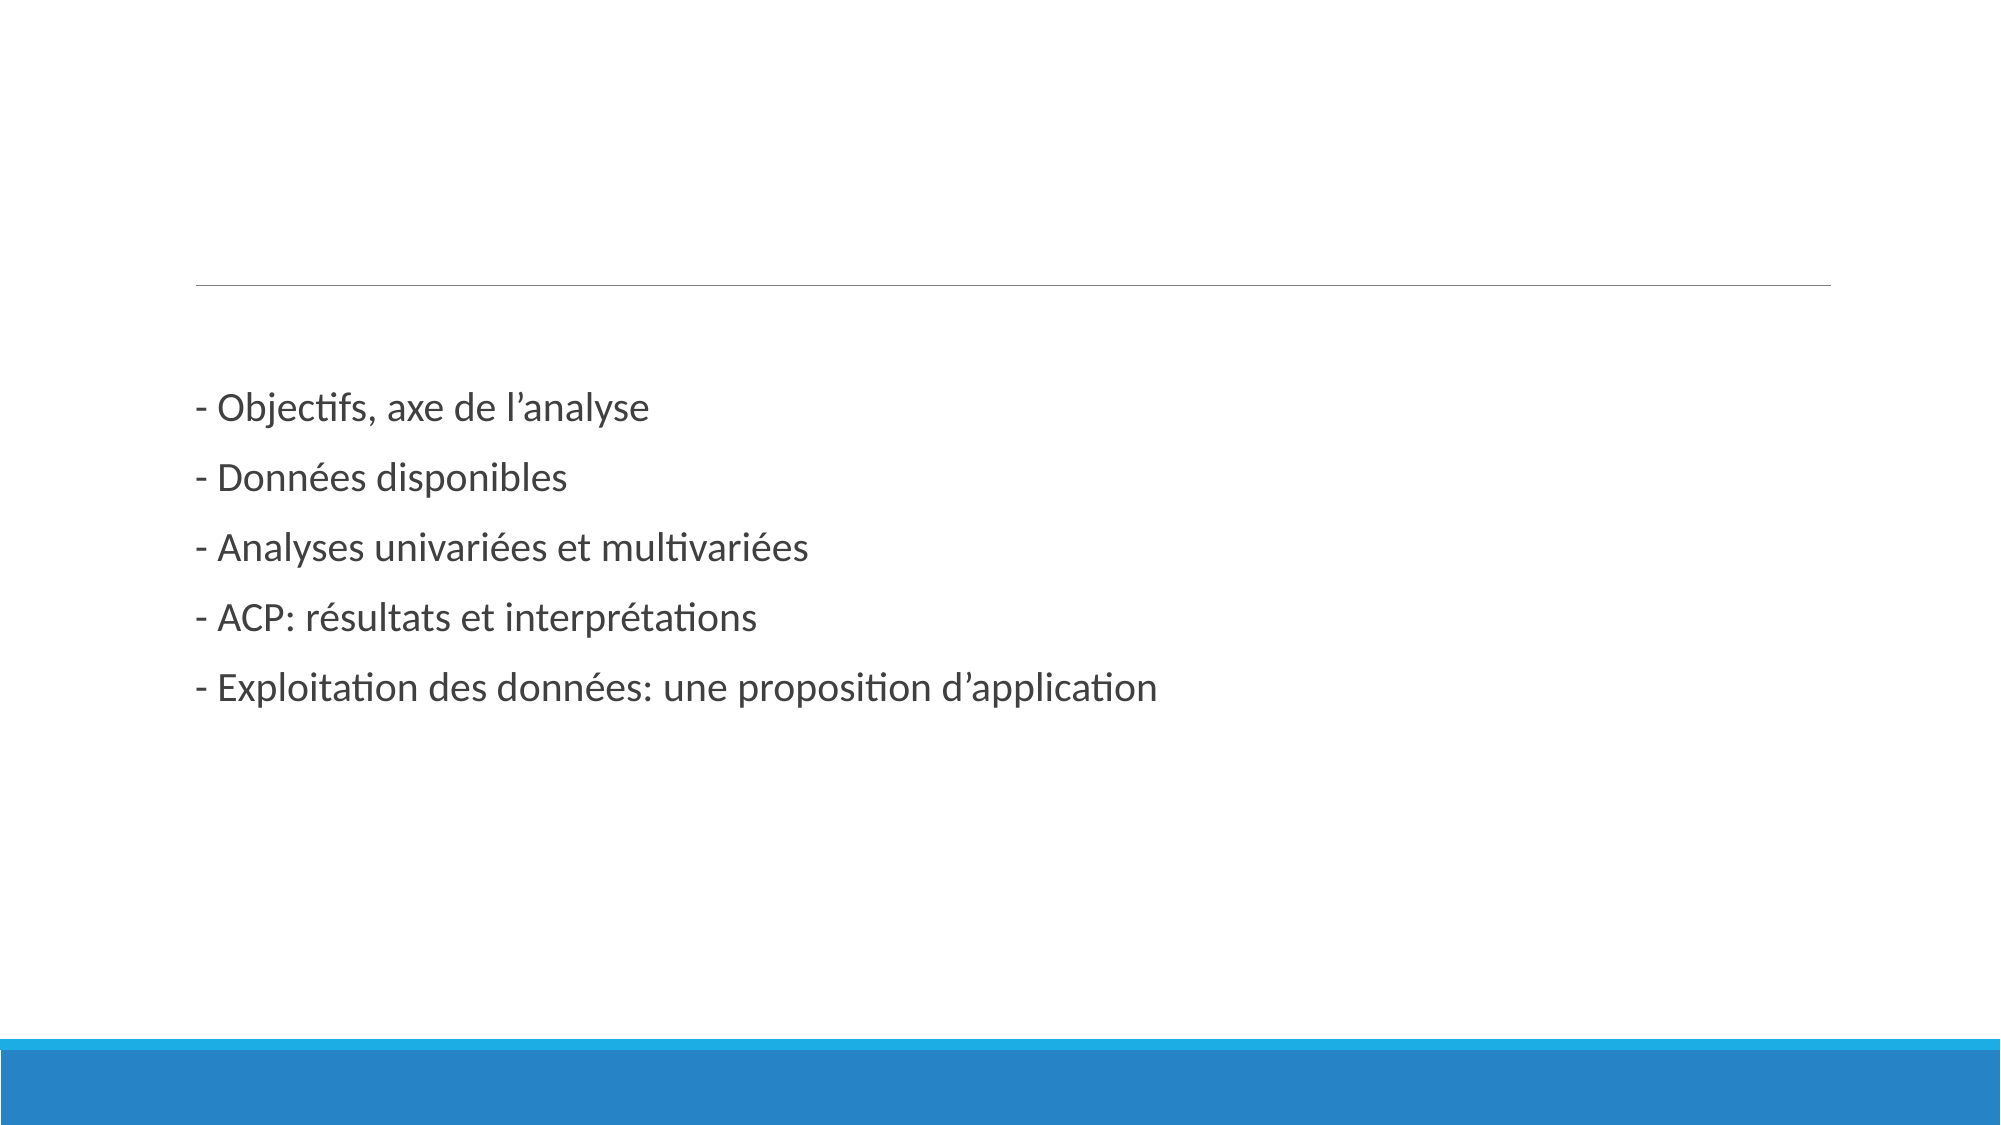

# - Objectifs, axe de l’analyse
- Données disponibles
- Analyses univariées et multivariées
- ACP: résultats et interprétations
- Exploitation des données: une proposition d’application